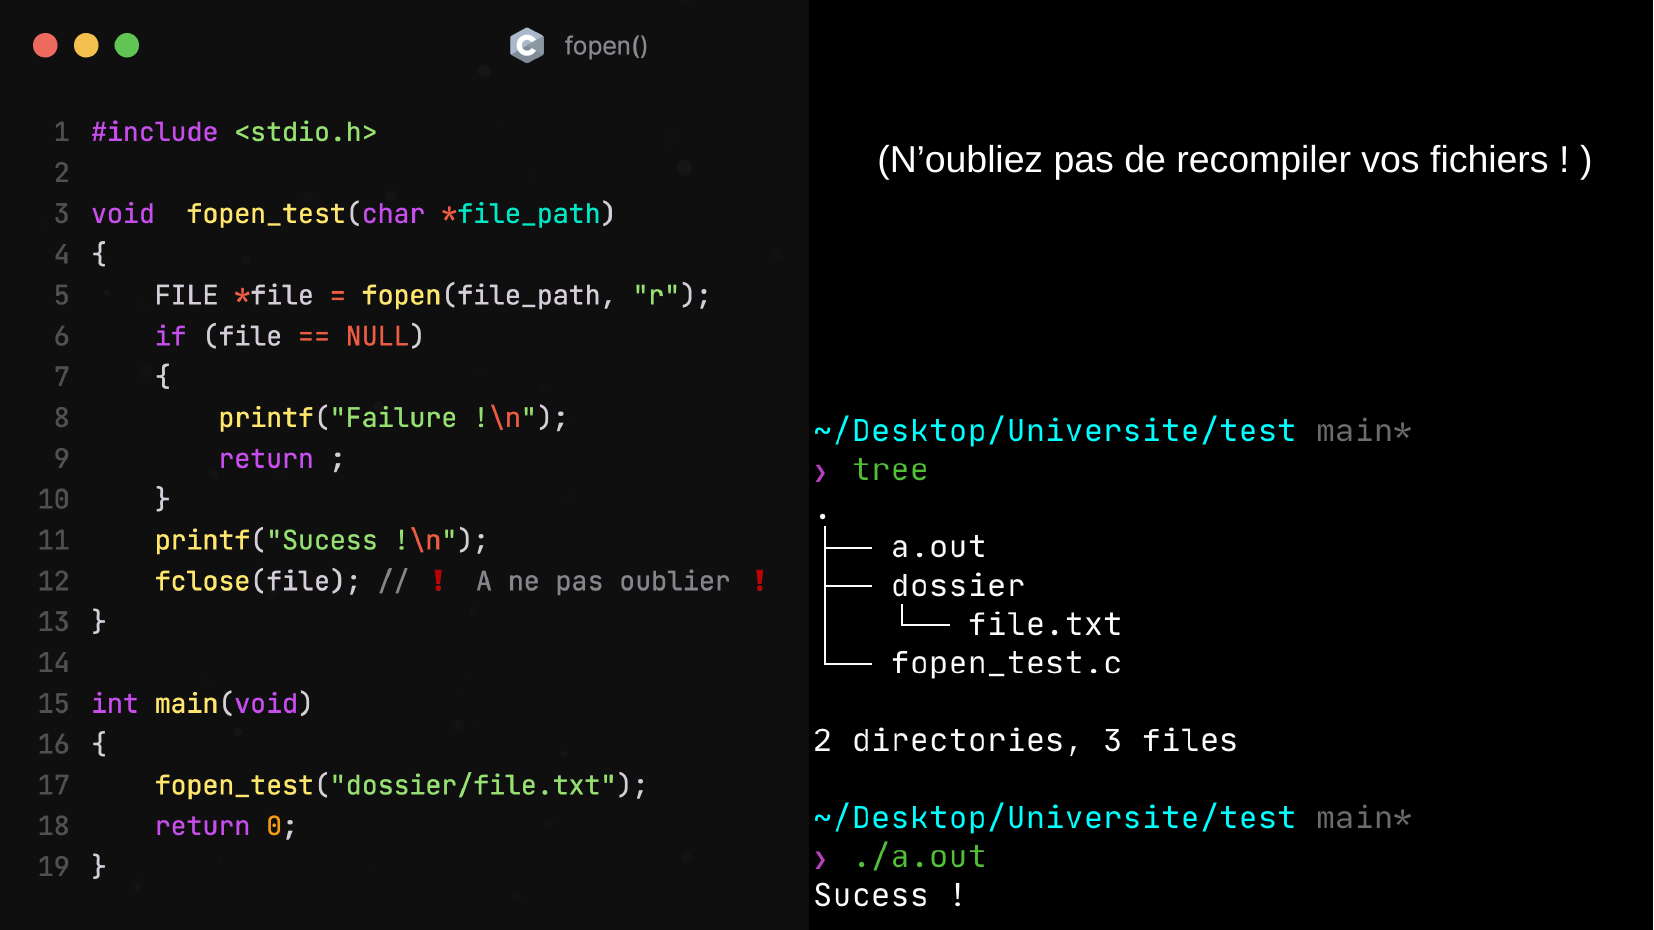

(N’oubliez pas de recompiler vos fichiers ! )